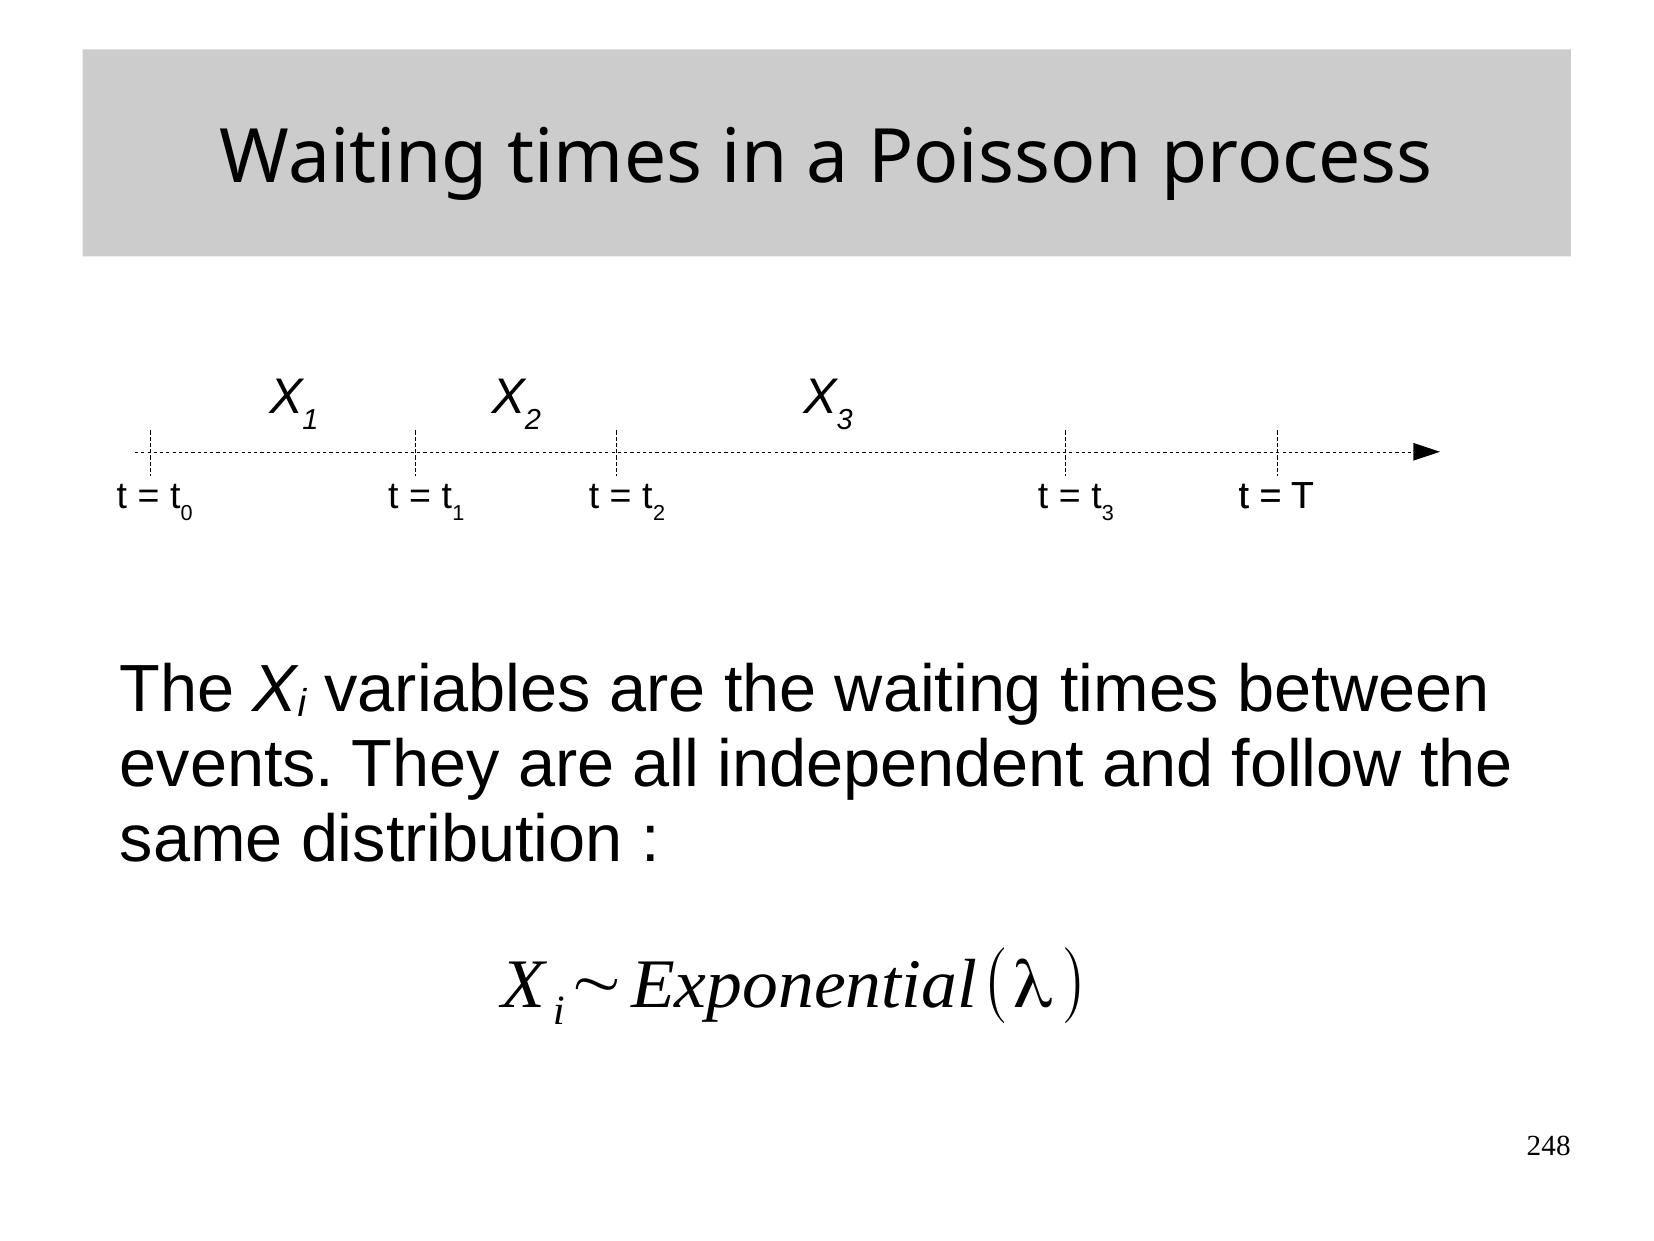

# Waiting times in a Poisson process
X1
X2
X3
t = t0
t = t1
t = t2
t = t3
t = T
t = T
The Xi variables are the waiting times between events. They are all independent and follow the same distribution :
248